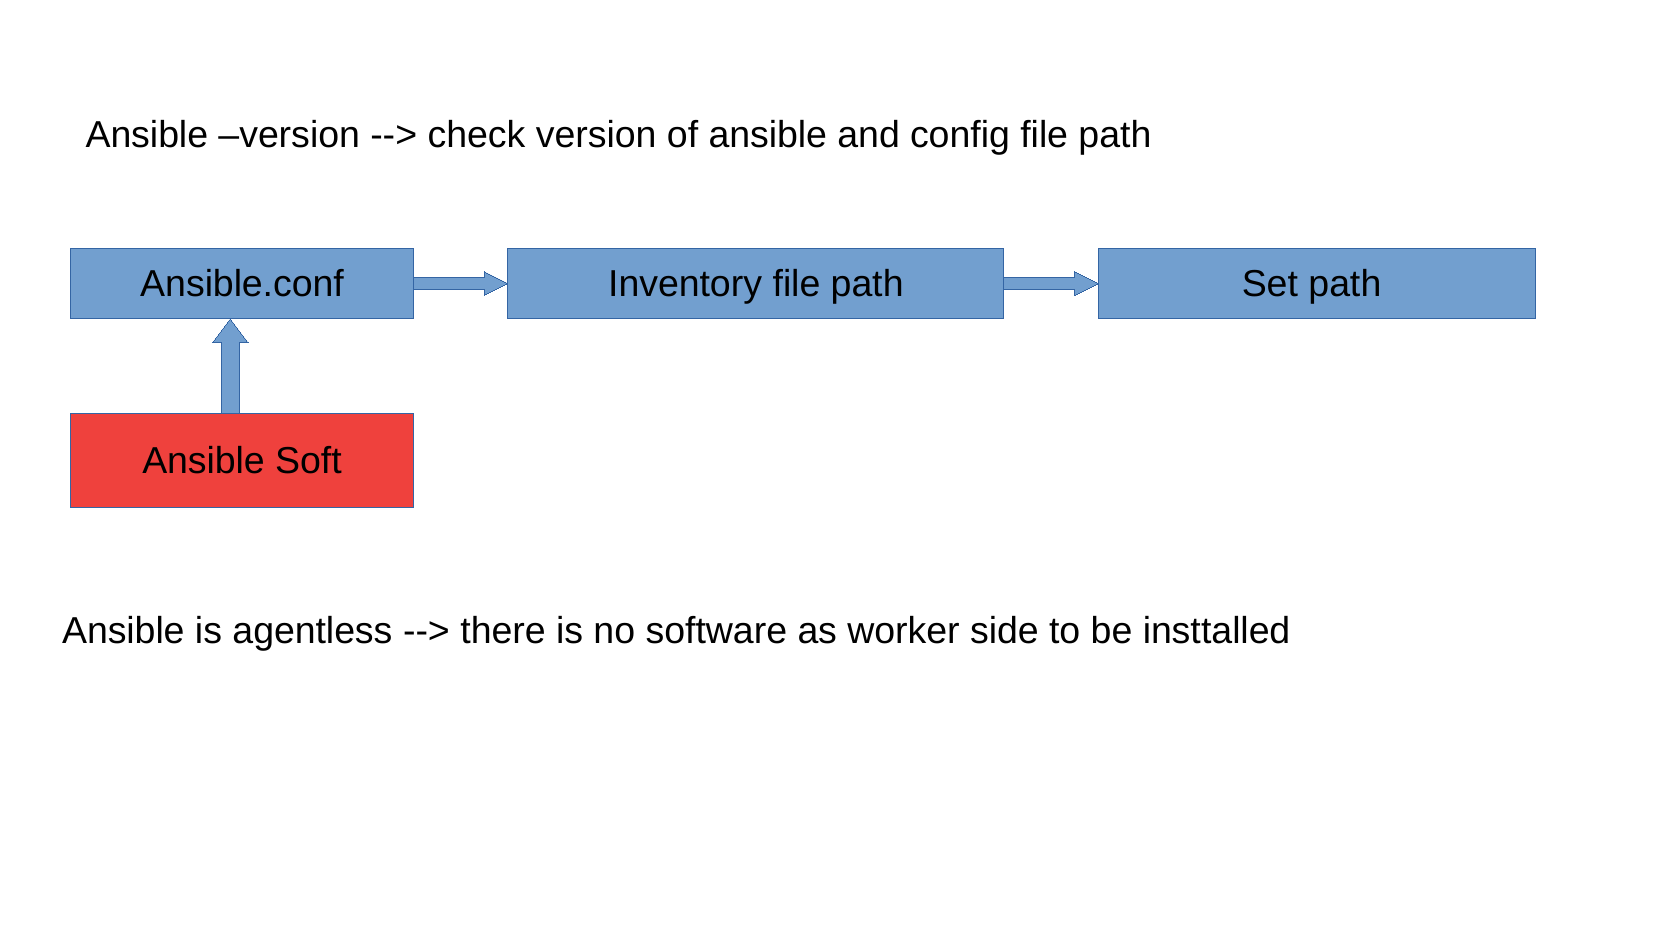

Ansible –version --> check version of ansible and config file path
Ansible.conf
Inventory file path
Set path
Ansible Soft
Ansible is agentless --> there is no software as worker side to be insttalled